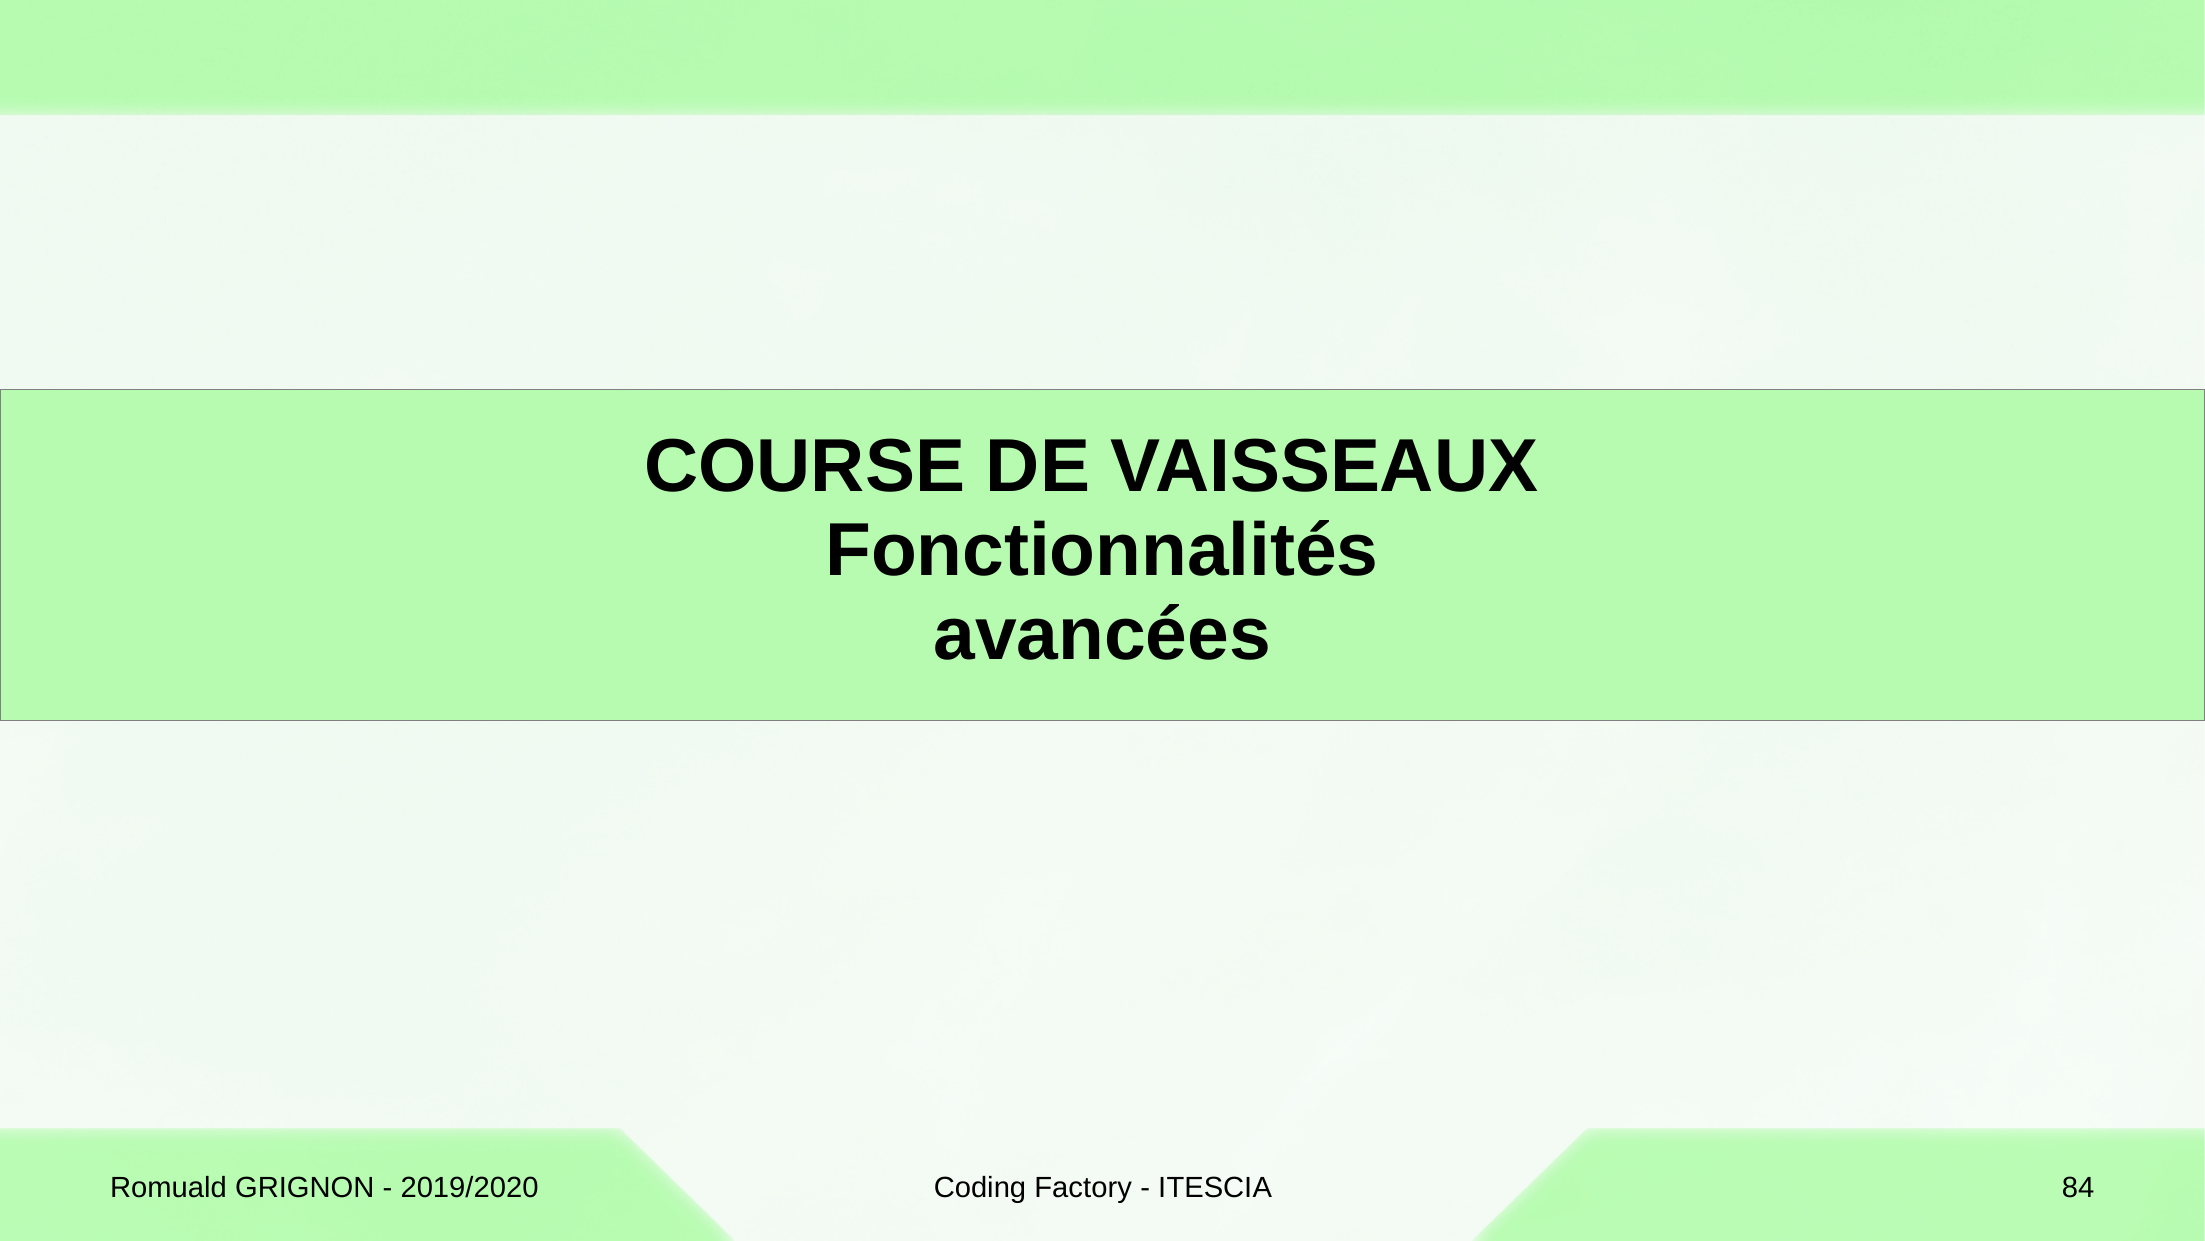

# COURSE DE VAISSEAUX
Fonctionnalités
avancées
Romuald GRIGNON - 2019/2020
Coding Factory - ITESCIA
84